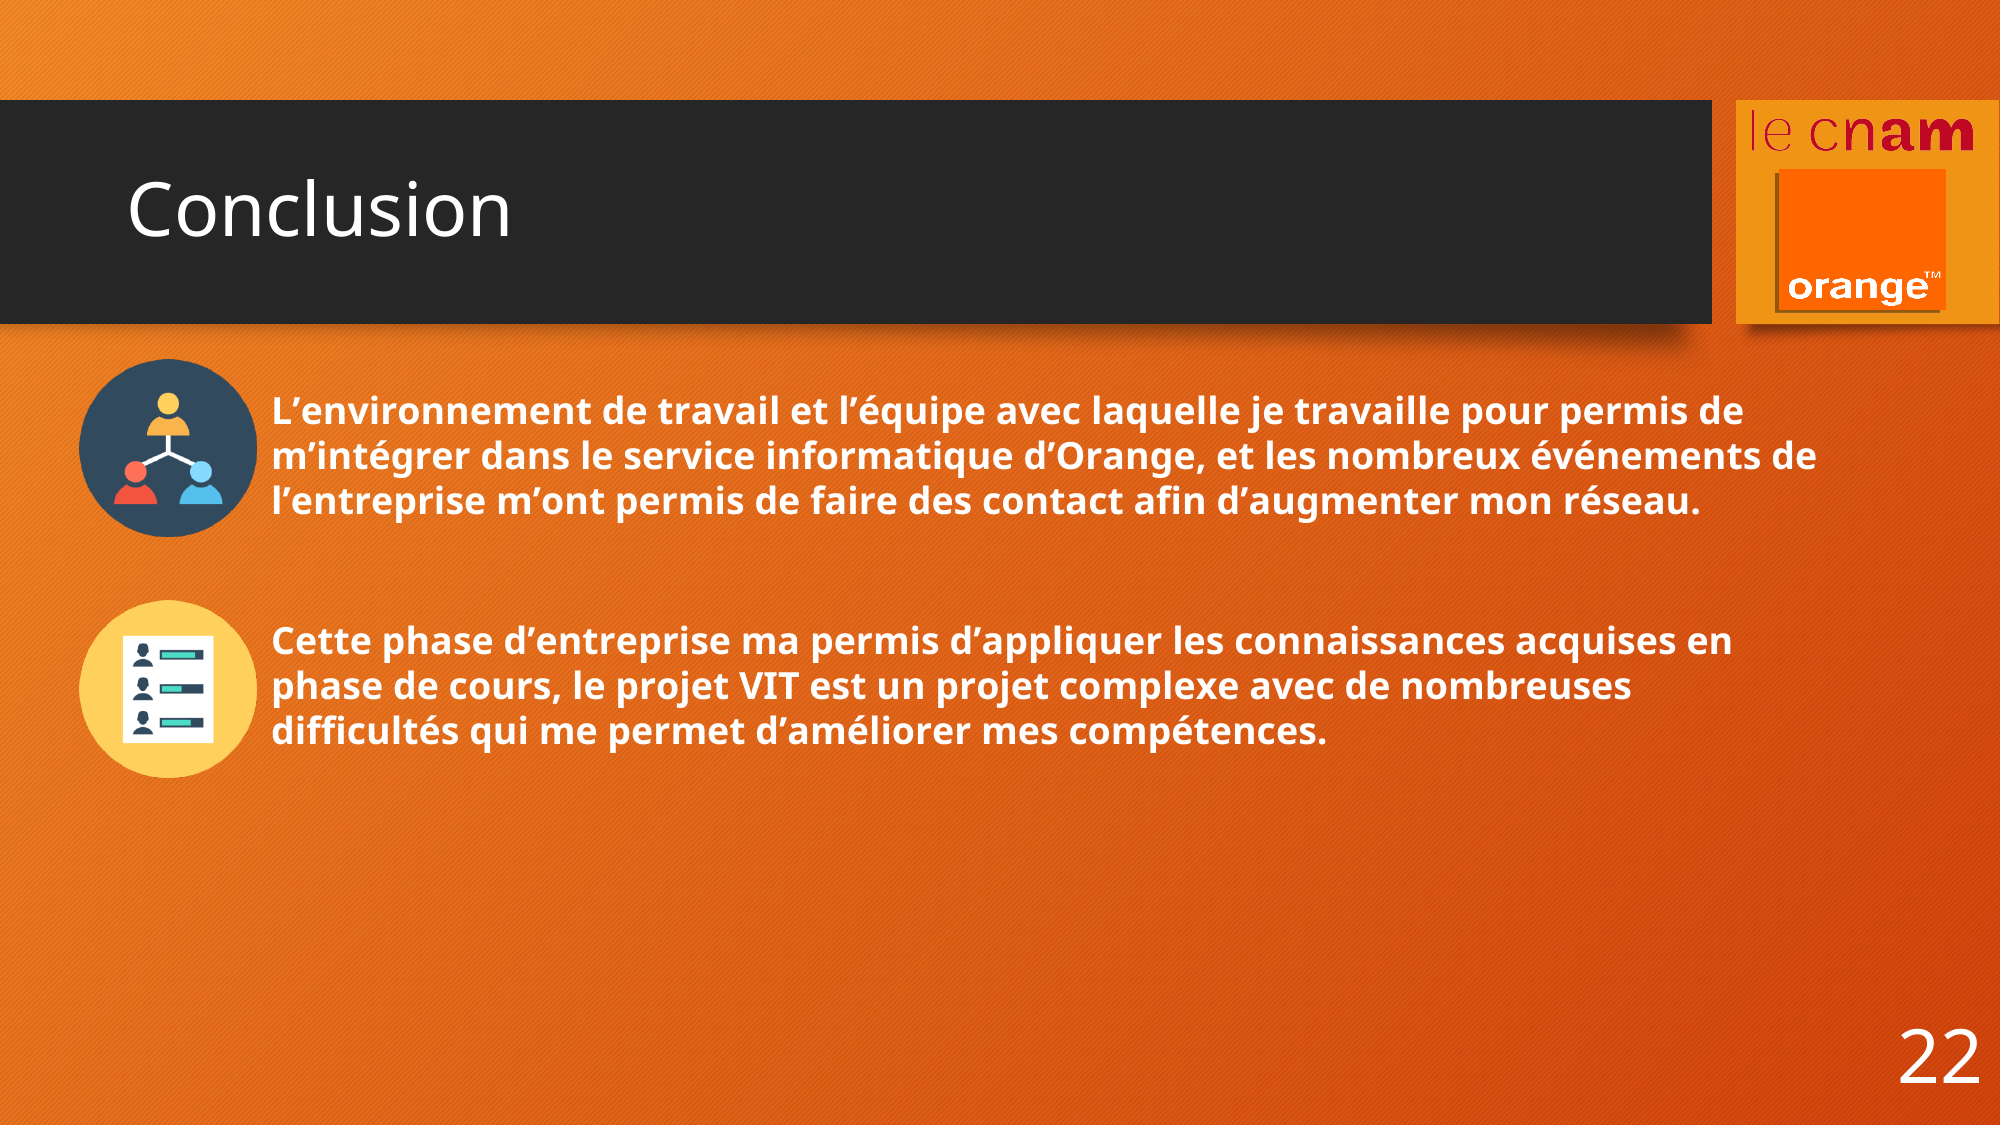

# Conclusion
L’environnement de travail et l’équipe avec laquelle je travaille pour permis de m’intégrer dans le service informatique d’Orange, et les nombreux événements de l’entreprise m’ont permis de faire des contact afin d’augmenter mon réseau.
Cette phase d’entreprise ma permis d’appliquer les connaissances acquises en phase de cours, le projet VIT est un projet complexe avec de nombreuses difficultés qui me permet d’améliorer mes compétences.